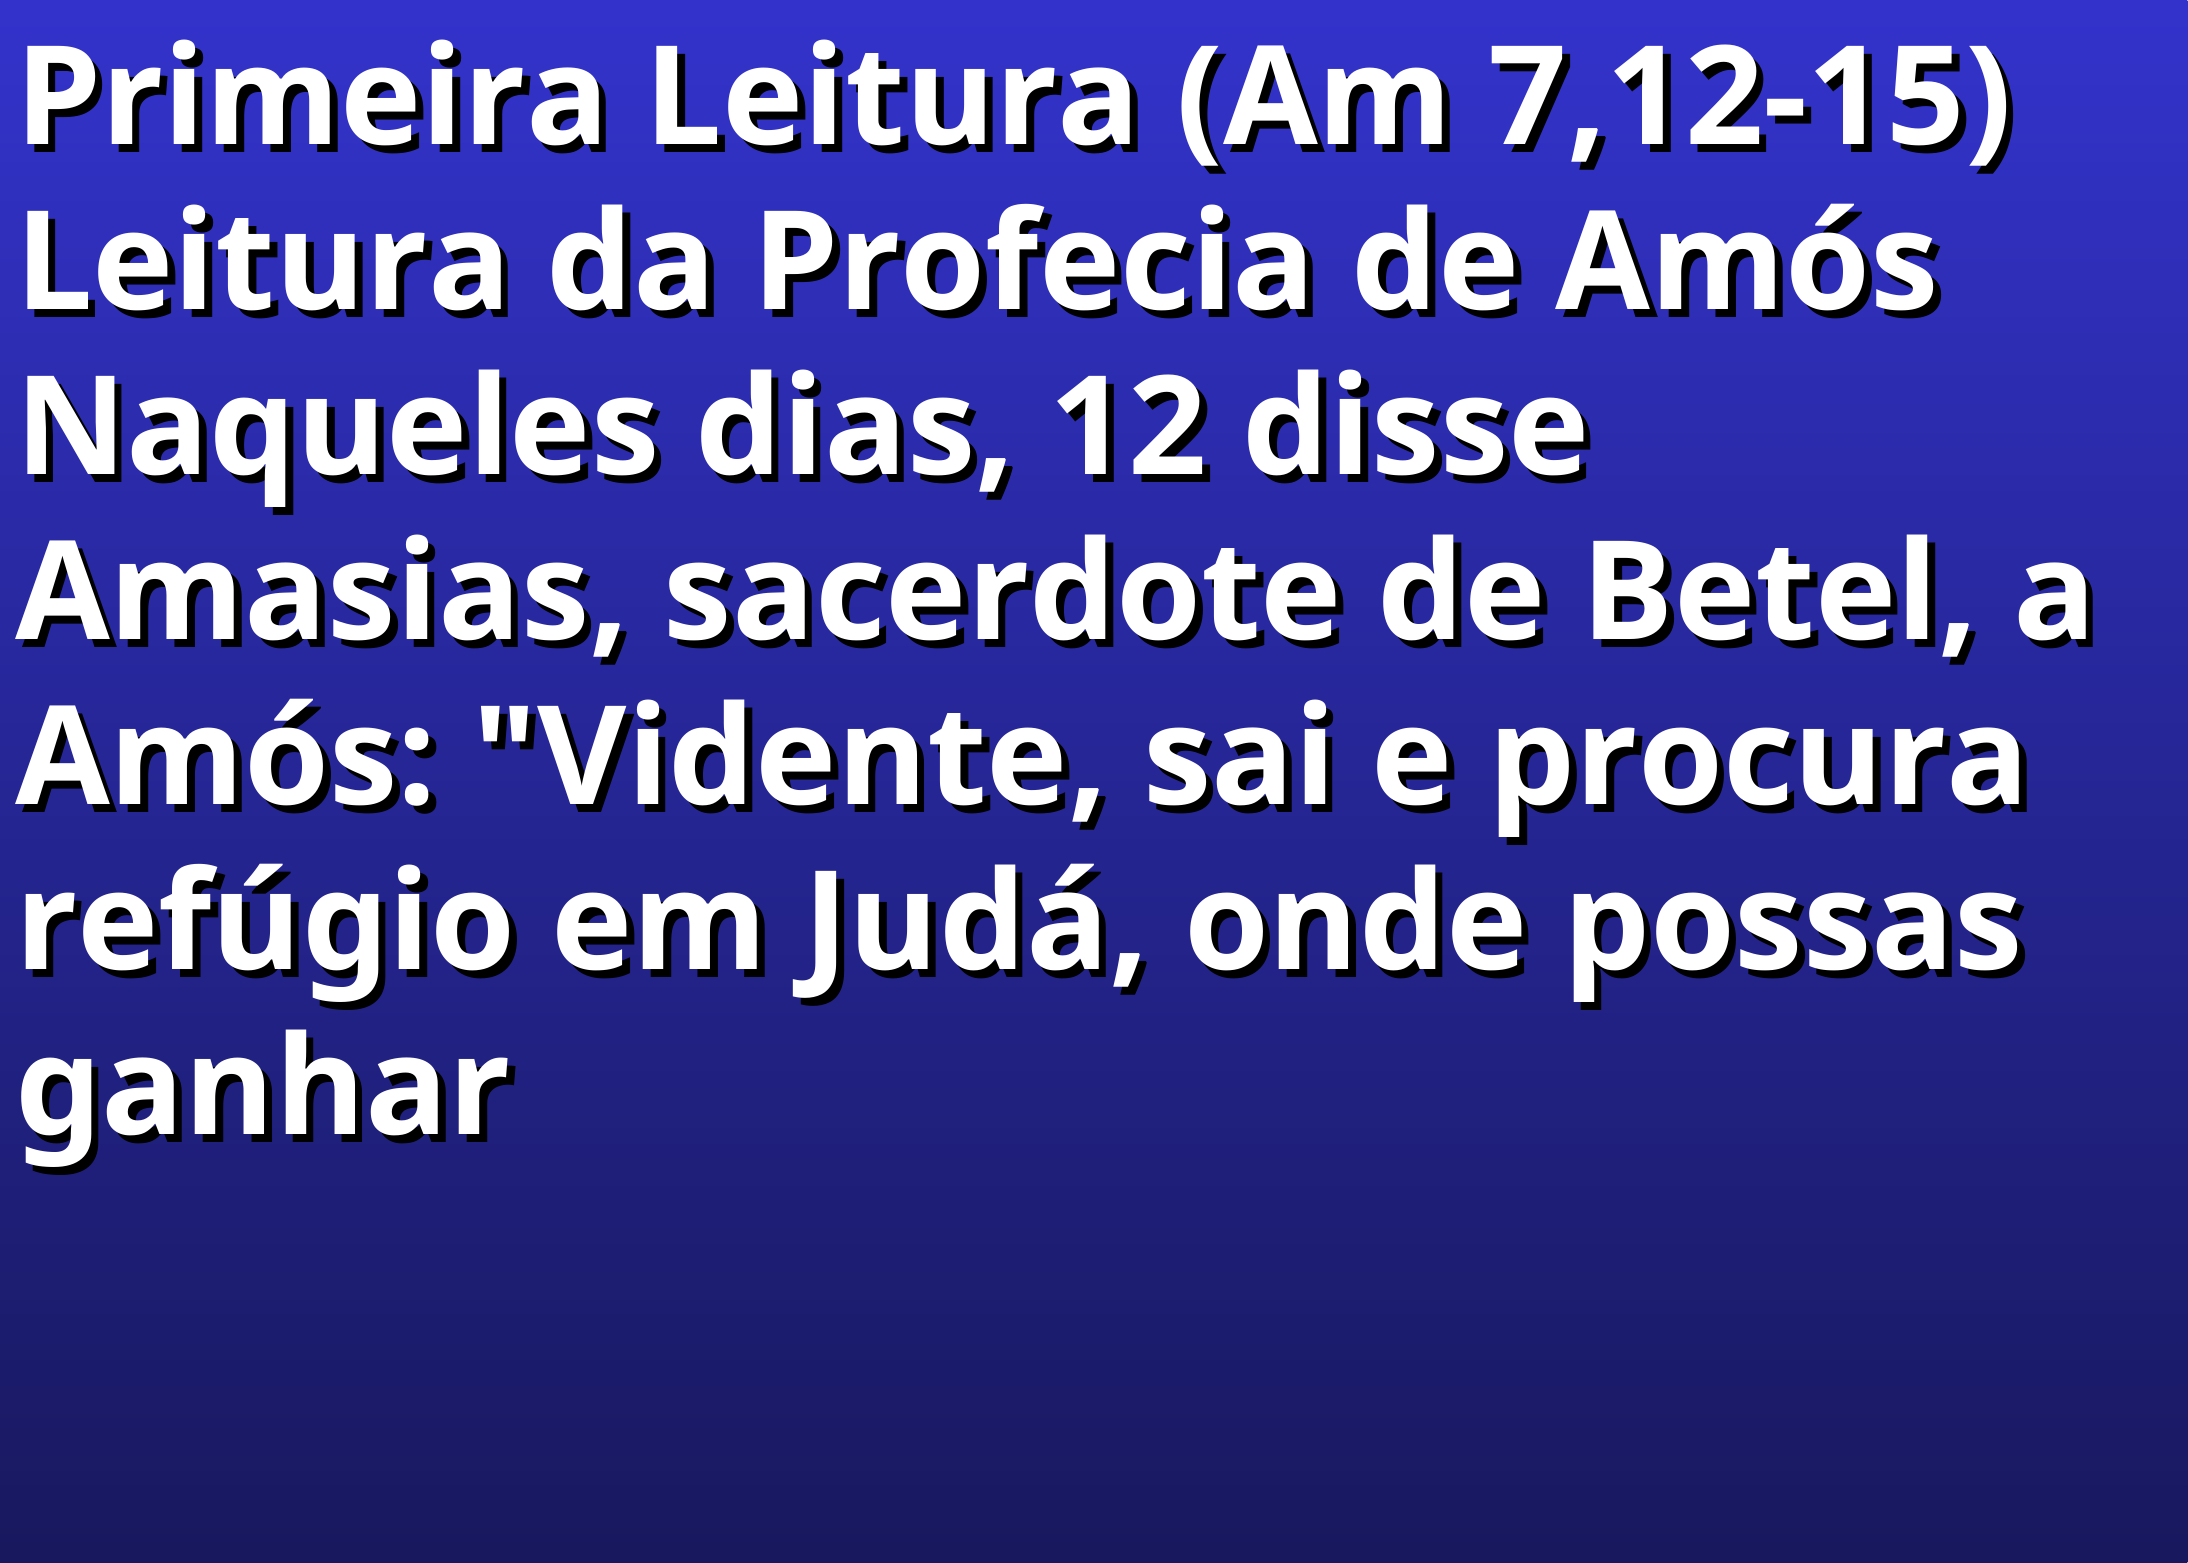

Primeira Leitura (Am 7,12-15)
Leitura da Profecia de Amós
Naqueles dias, 12 disse Amasias, sacerdote de Betel, a Amós: "Vidente, sai e procura refúgio em Judá, onde possas ganhar